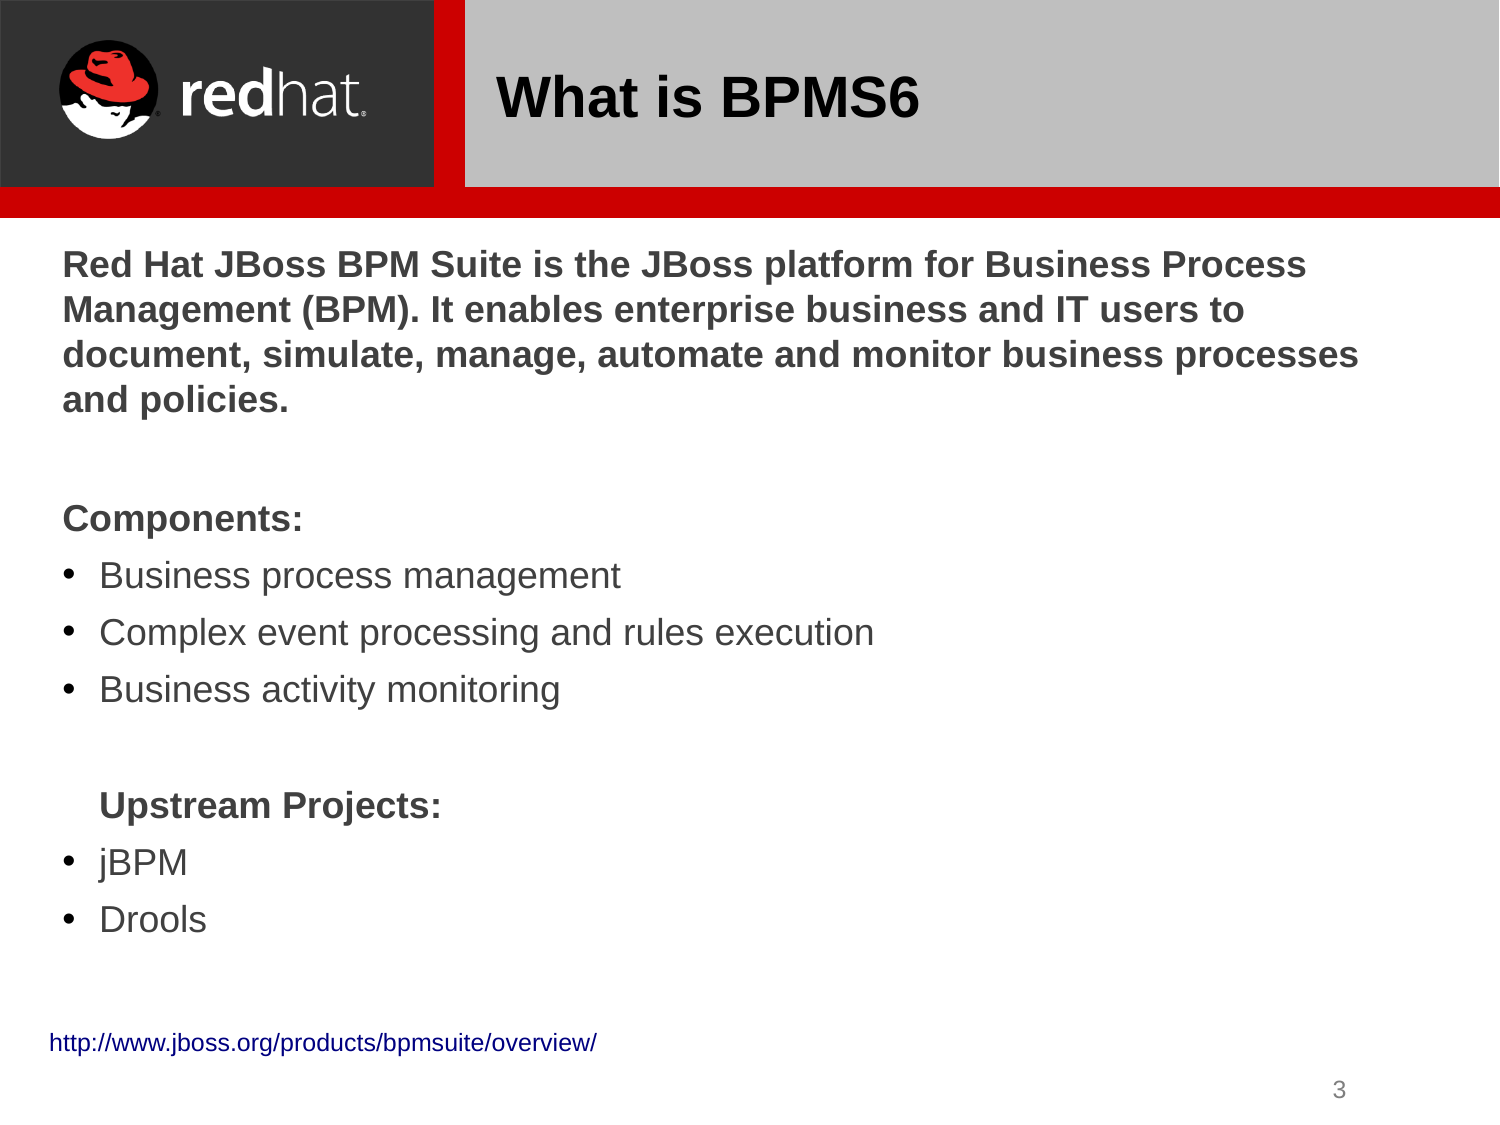

What is BPMS6
# Red Hat JBoss BPM Suite is the JBoss platform for Business Process Management (BPM). It enables enterprise business and IT users to document, simulate, manage, automate and monitor business processes and policies.
Components:
Business process management
Complex event processing and rules execution
Business activity monitoring
Upstream Projects:
jBPM
Drools
http://www.jboss.org/products/bpmsuite/overview/